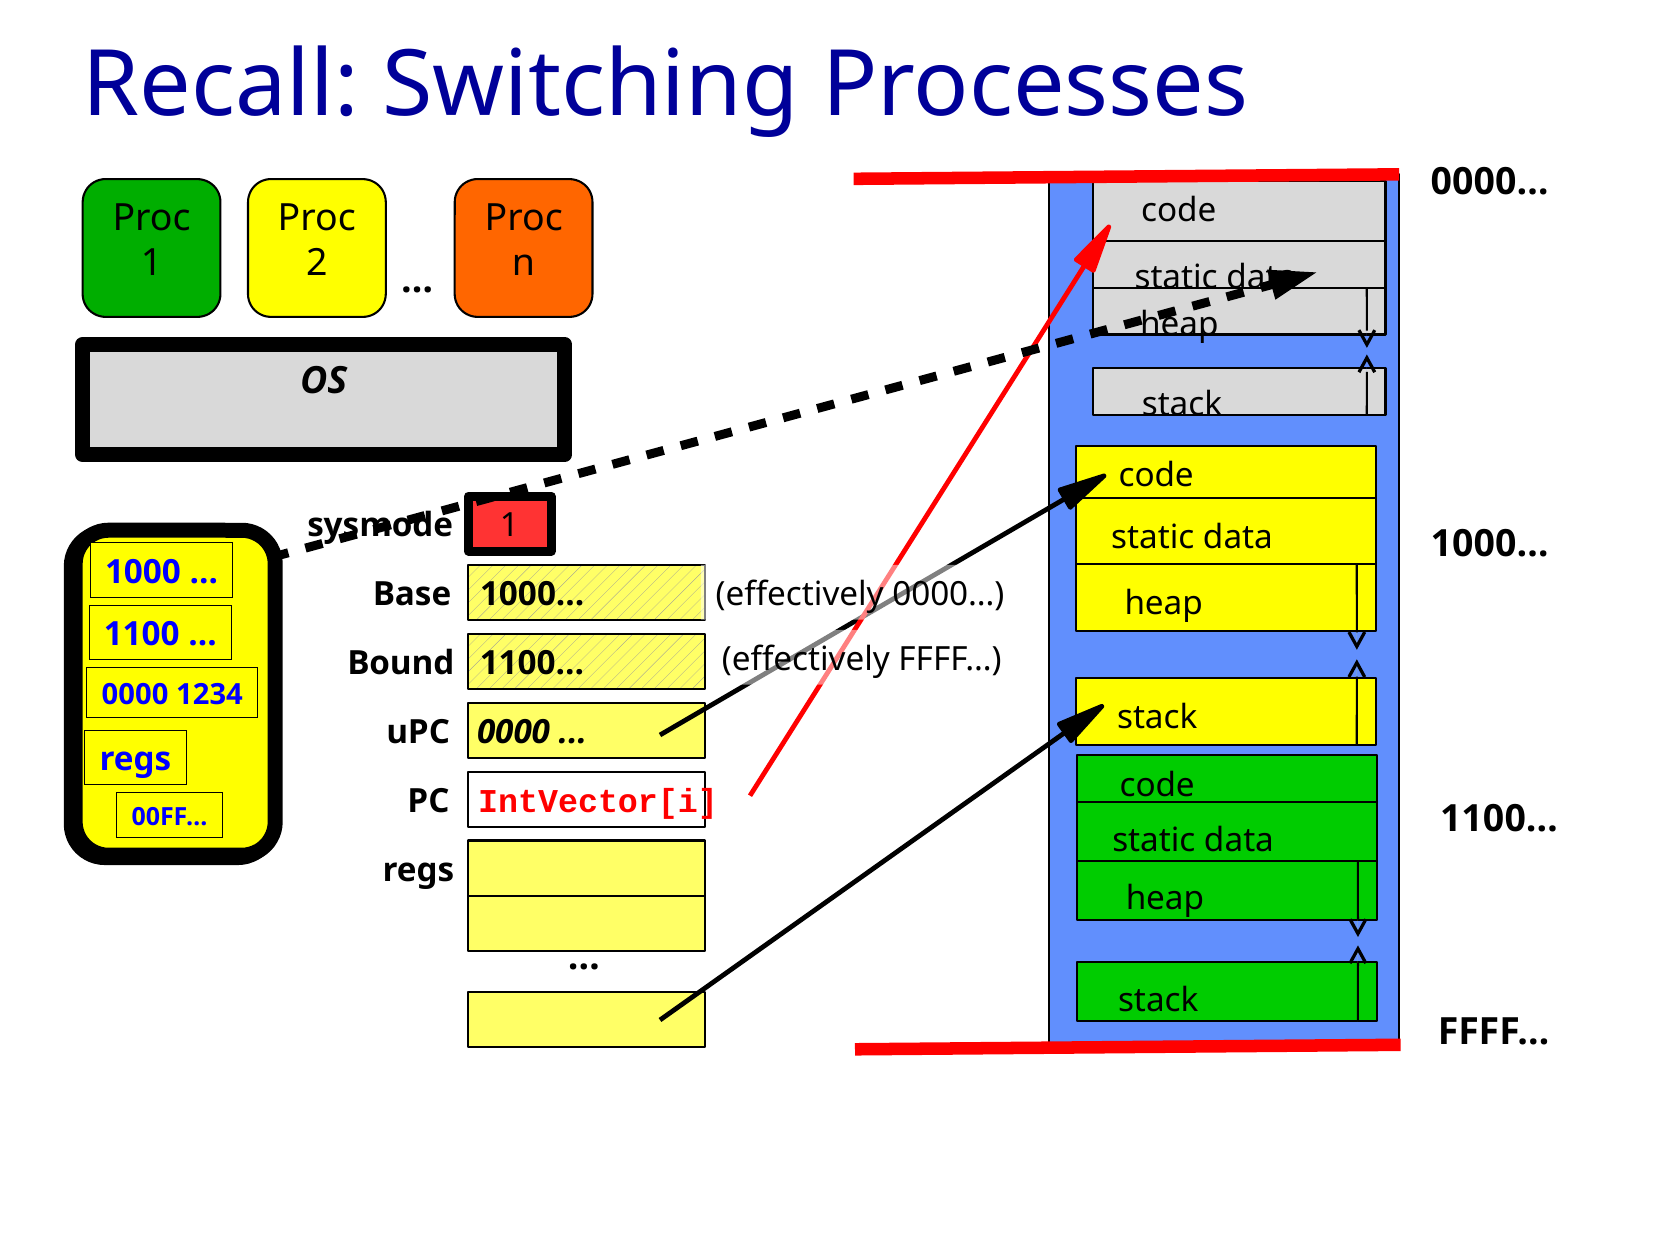

# Recall: Switching Processes
0000…
Proc 1
Proc 2
Proc n
code
static data
heap
stack
…
OS
code
static data
heap
stack
sysmode
1
1000…
1000 …
1000 …
Base
1000...
(effectively 0000…)
1100 …
1100 …
(effectively FFFF…)
Bound
1100...
0000 1234
0000 1234
uPC
0000 ...
regs
regs
code
static data
heap
stack
PC
IntVector[i]
1100…
00FF…
00FF…
regs
…
FFFF…